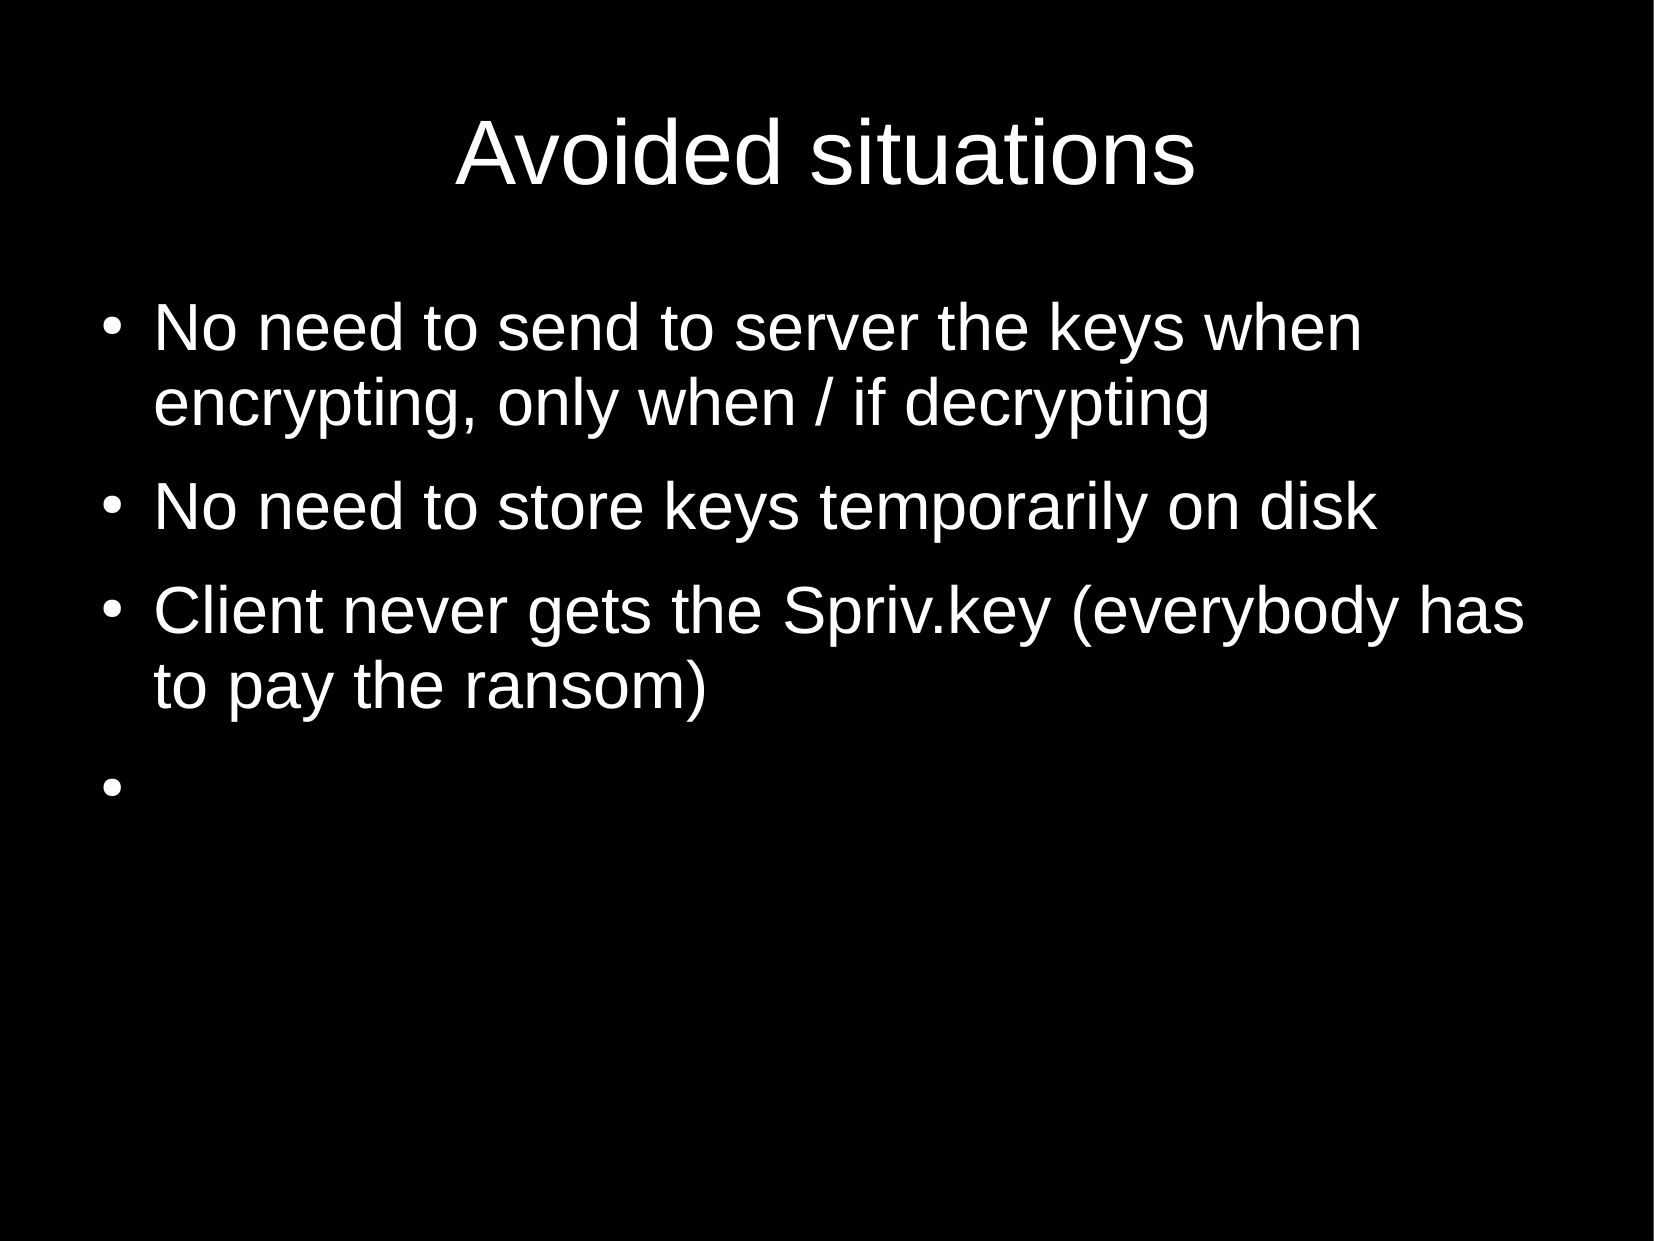

# Avoided situations
No need to send to server the keys when encrypting, only when / if decrypting
No need to store keys temporarily on disk
Client never gets the Spriv.key (everybody has to pay the ransom)